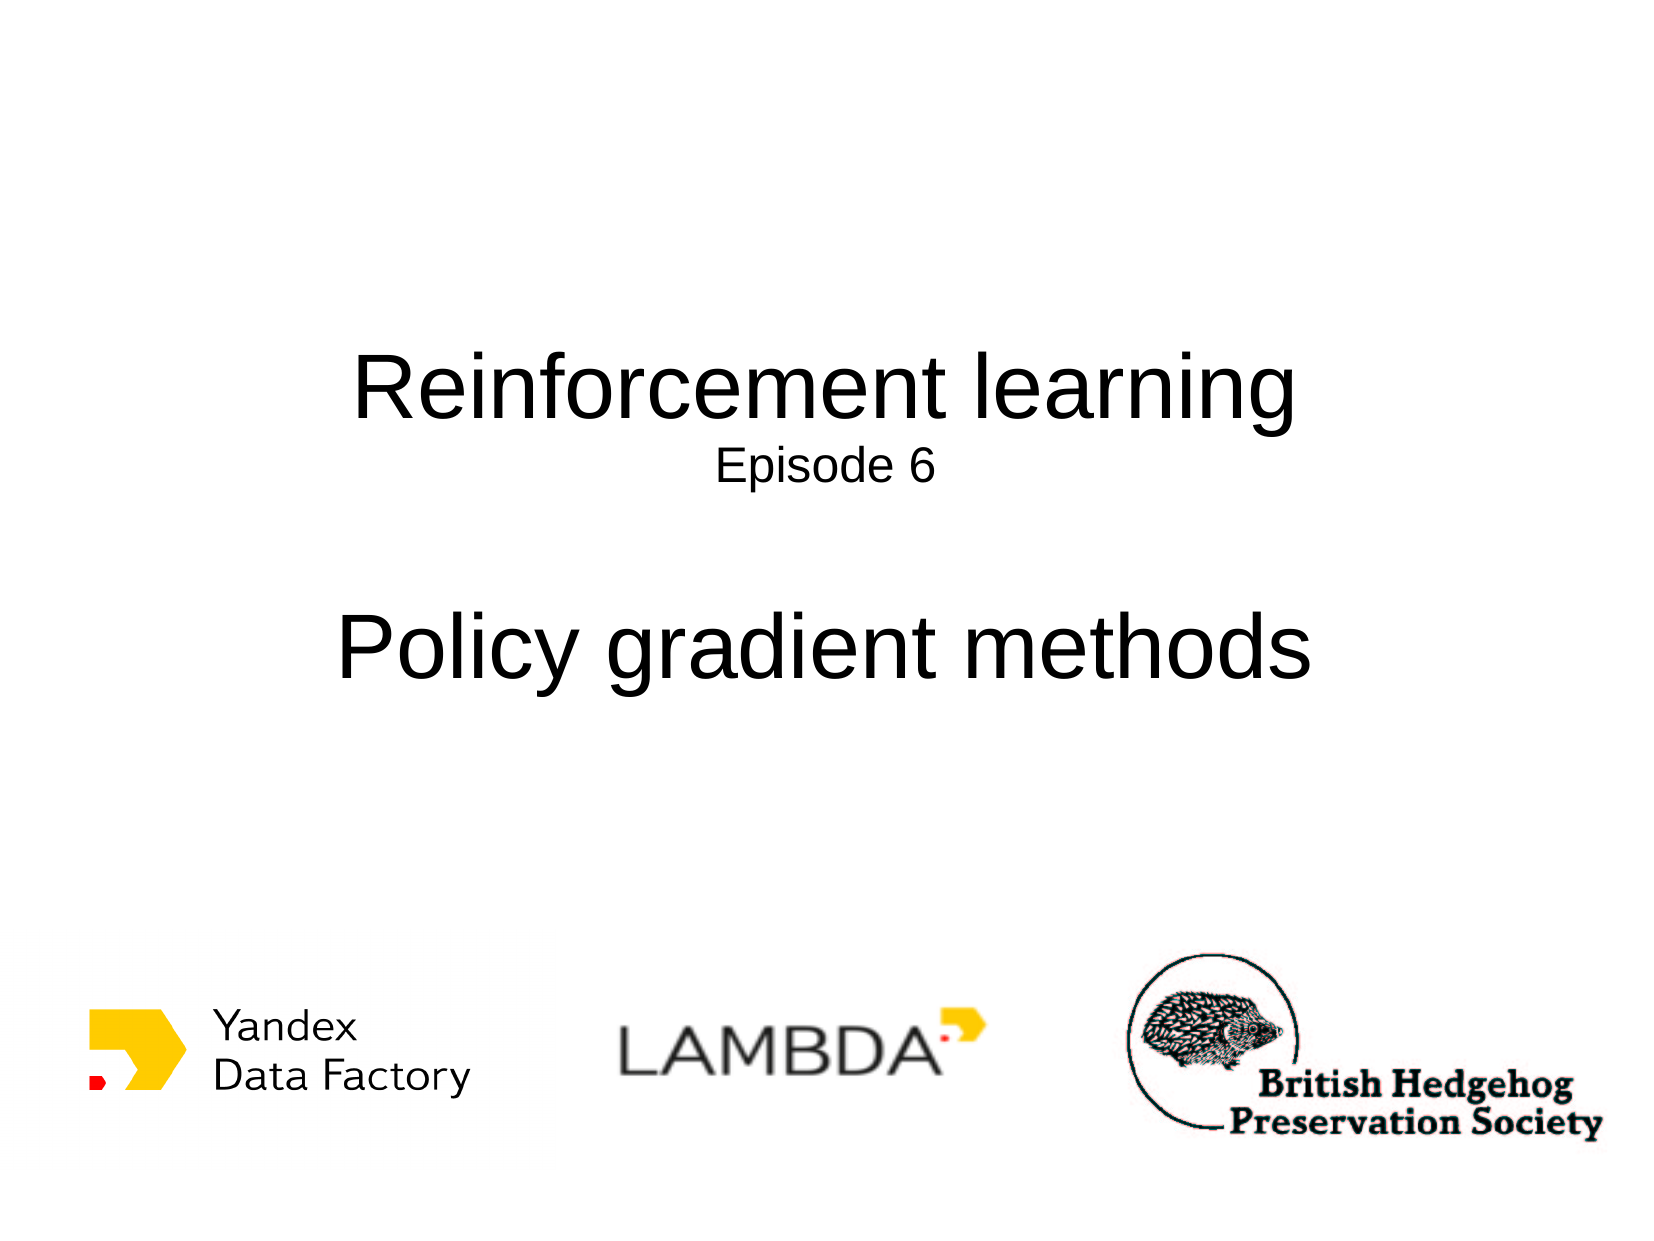

Reinforcement learning
Episode 6
Policy gradient methods
1